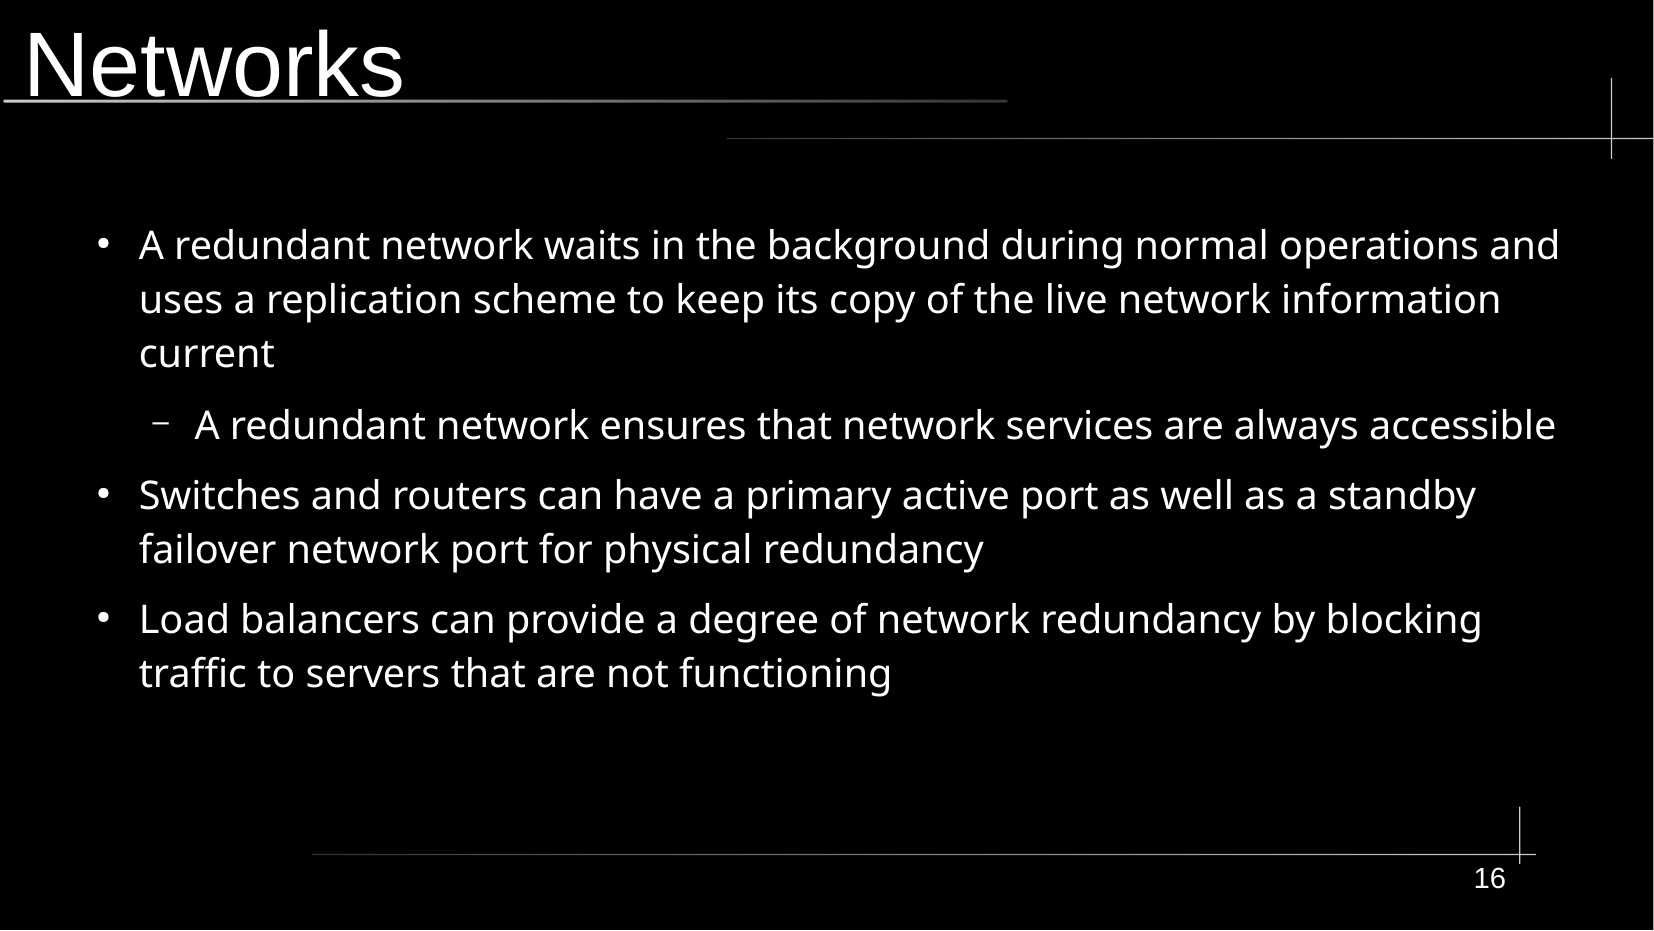

# Networks
A redundant network waits in the background during normal operations and uses a replication scheme to keep its copy of the live network information current
A redundant network ensures that network services are always accessible
Switches and routers can have a primary active port as well as a standby failover network port for physical redundancy
Load balancers can provide a degree of network redundancy by blocking traffic to servers that are not functioning
16